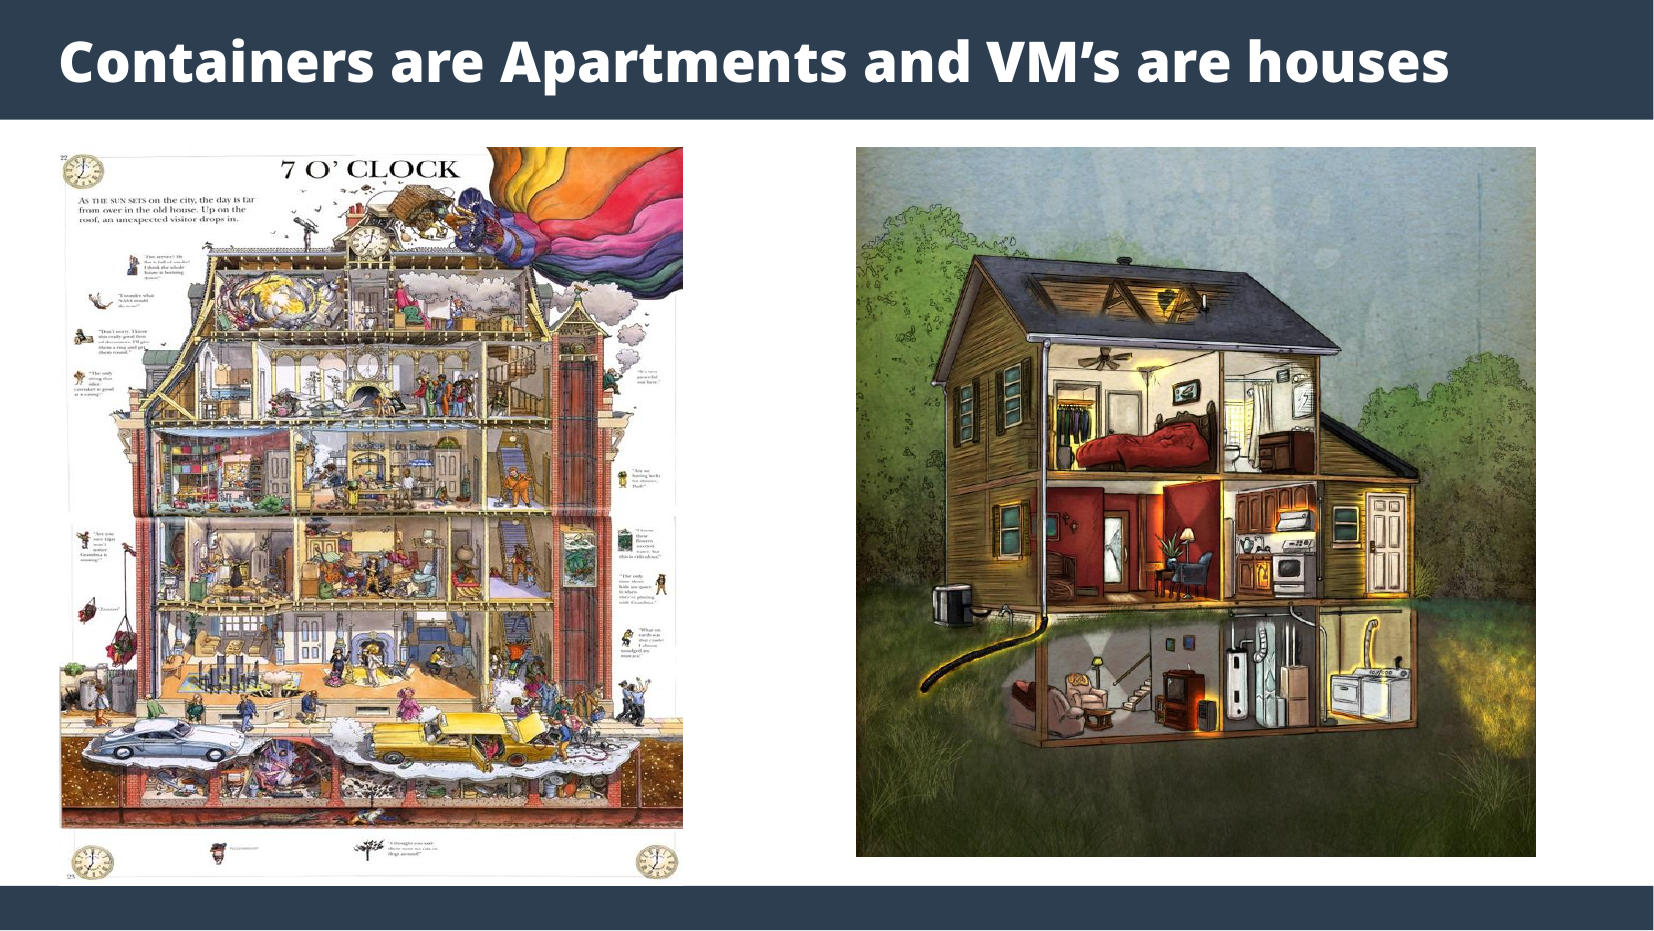

# Containers are Apartments and VM’s are houses